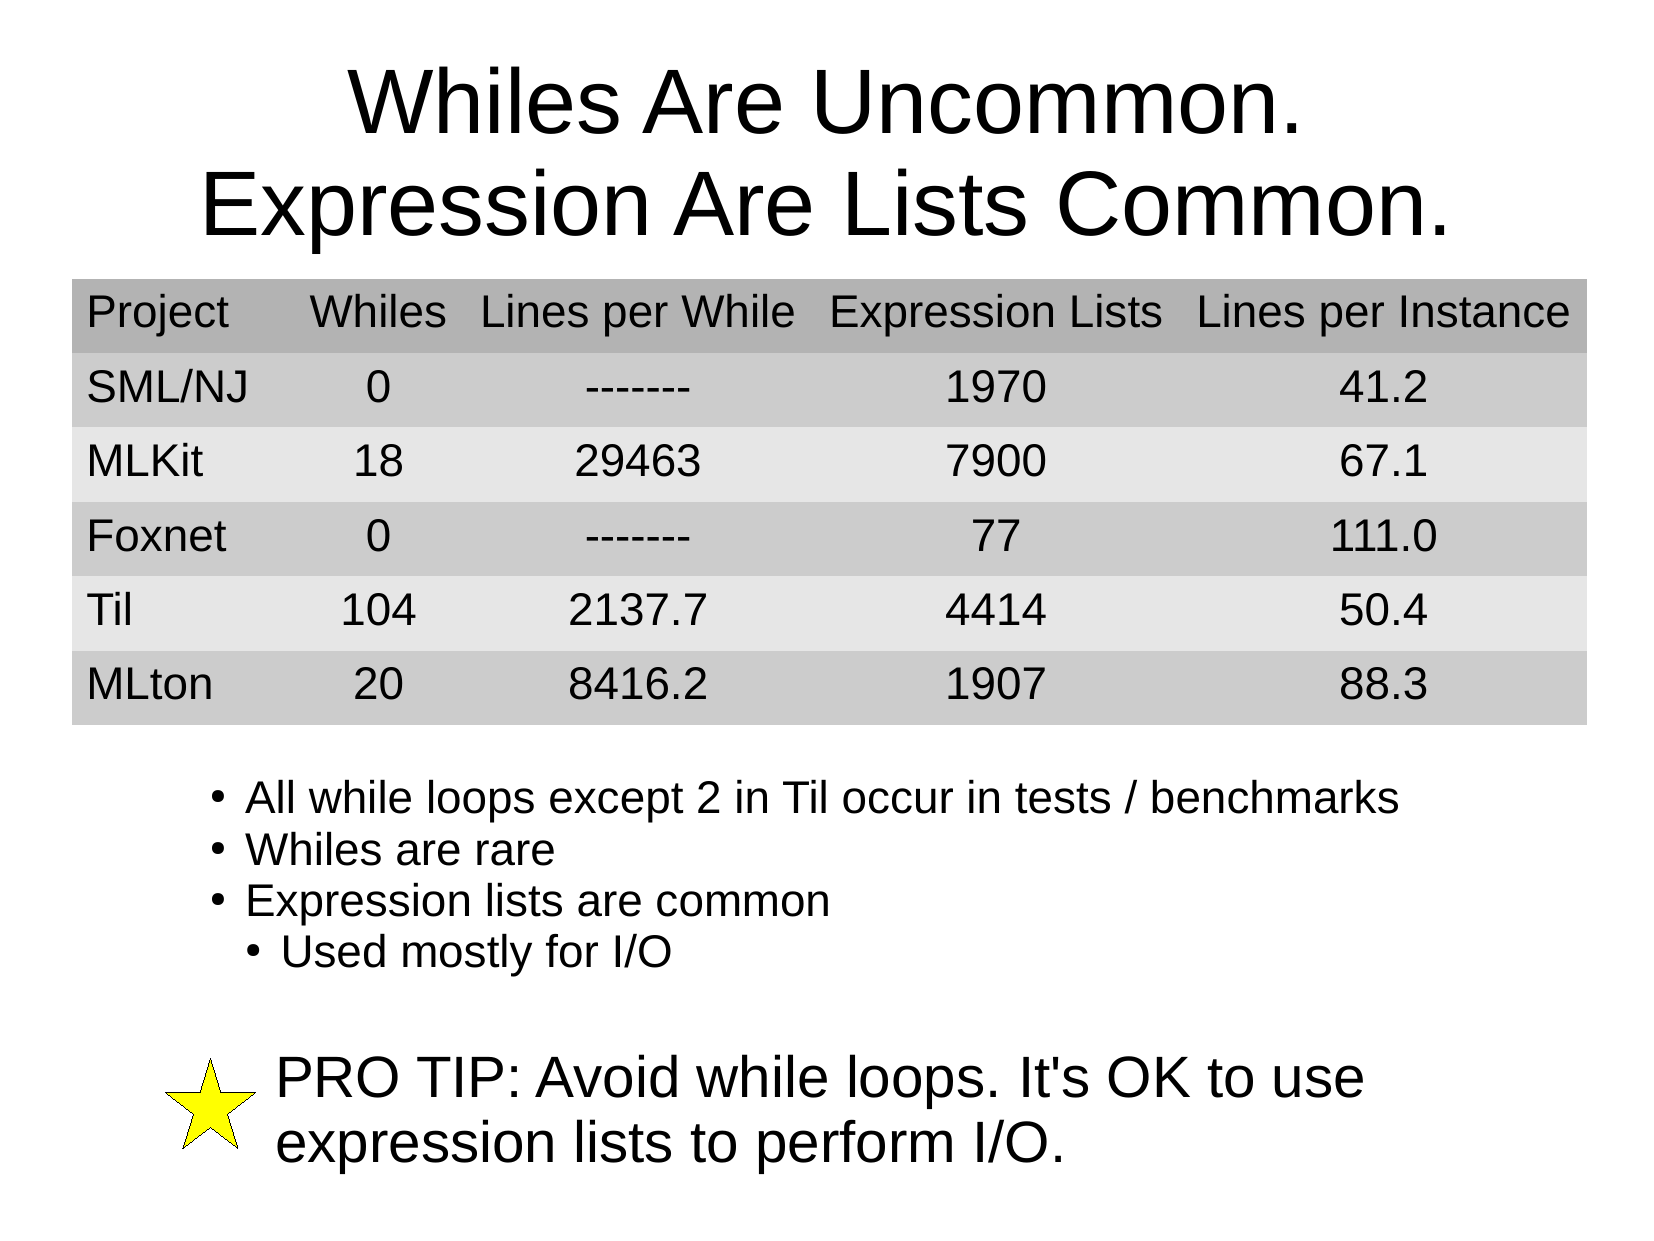

# Whiles Are Uncommon. Expression Are Lists Common.
| Project | Whiles | Lines per While | Expression Lists | Lines per Instance |
| --- | --- | --- | --- | --- |
| SML/NJ | 0 | ------- | 1970 | 41.2 |
| MLKit | 18 | 29463 | 7900 | 67.1 |
| Foxnet | 0 | ------- | 77 | 111.0 |
| Til | 104 | 2137.7 | 4414 | 50.4 |
| MLton | 20 | 8416.2 | 1907 | 88.3 |
All while loops except 2 in Til occur in tests / benchmarks
Whiles are rare
Expression lists are common
Used mostly for I/O
PRO TIP: Avoid while loops. It's OK to use expression lists to perform I/O.